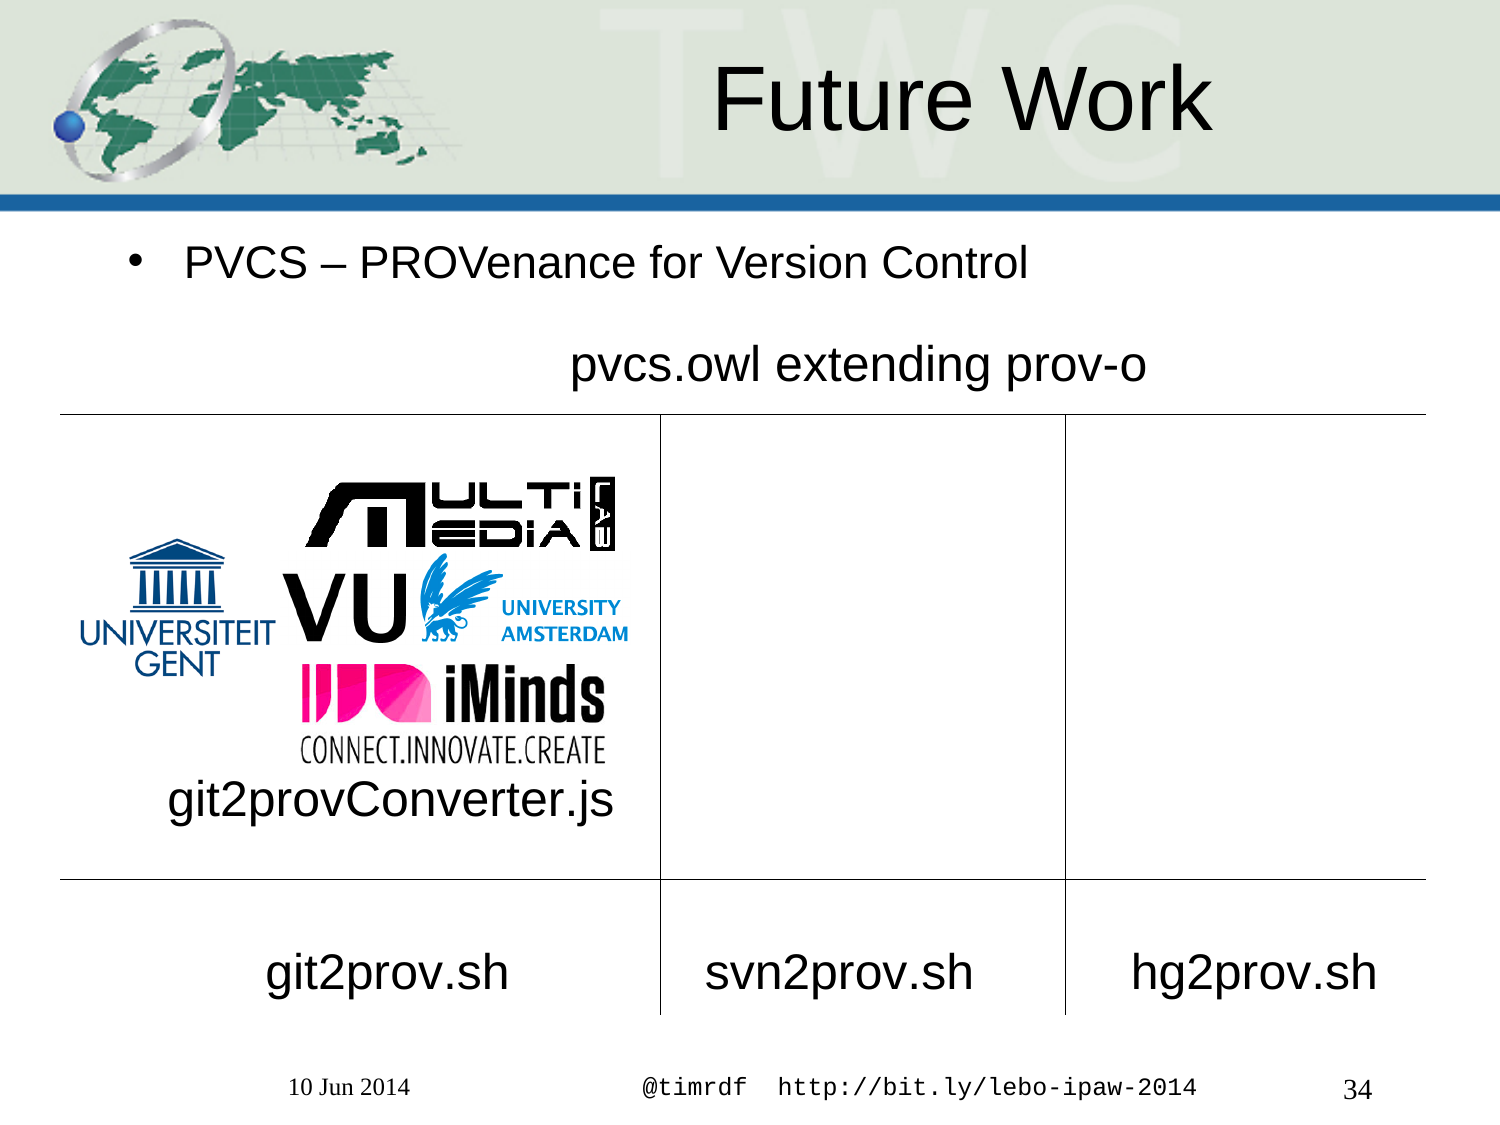

# Future Work
PVCS – PROVenance for Version Control
pvcs.owl extending prov-o
git2provConverter.js
git2prov.sh
svn2prov.sh
hg2prov.sh
10 Jun 2014
@timrdf http://bit.ly/lebo-ipaw-2014
34